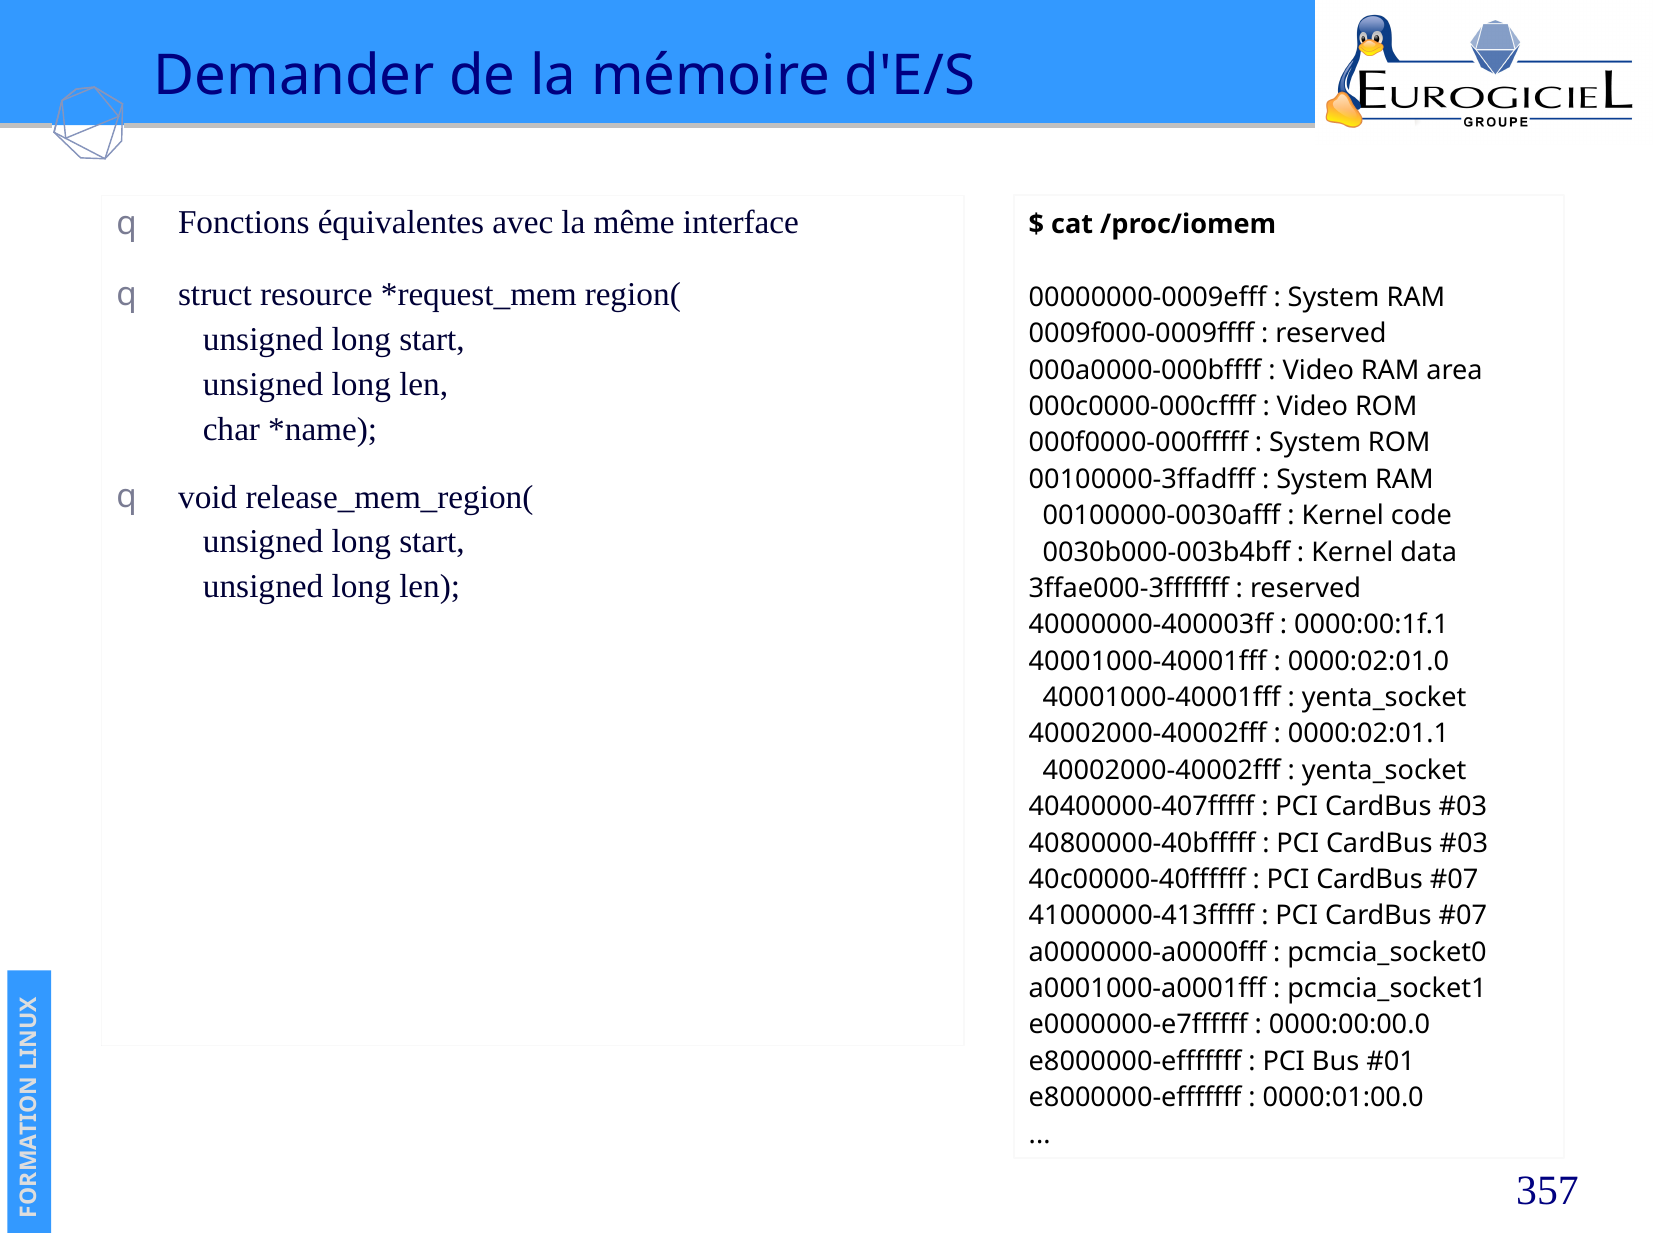

# Demander de la mémoire d'E/S
Fonctions équivalentes avec la même interface
struct resource *request_mem region(
 unsigned long start,
 unsigned long len,
 char *name);
void release_mem_region(
 unsigned long start,
 unsigned long len);
$ cat /proc/iomem
00000000-0009efff : System RAM
0009f000-0009ffff : reserved
000a0000-000bffff : Video RAM area
000c0000-000cffff : Video ROM
000f0000-000fffff : System ROM
00100000-3ffadfff : System RAM
 00100000-0030afff : Kernel code
 0030b000-003b4bff : Kernel data
3ffae000-3fffffff : reserved
40000000-400003ff : 0000:00:1f.1
40001000-40001fff : 0000:02:01.0
 40001000-40001fff : yenta_socket
40002000-40002fff : 0000:02:01.1
 40002000-40002fff : yenta_socket
40400000-407fffff : PCI CardBus #03
40800000-40bfffff : PCI CardBus #03
40c00000-40ffffff : PCI CardBus #07
41000000-413fffff : PCI CardBus #07
a0000000-a0000fff : pcmcia_socket0
a0001000-a0001fff : pcmcia_socket1
e0000000-e7ffffff : 0000:00:00.0
e8000000-efffffff : PCI Bus #01
e8000000-efffffff : 0000:01:00.0
...